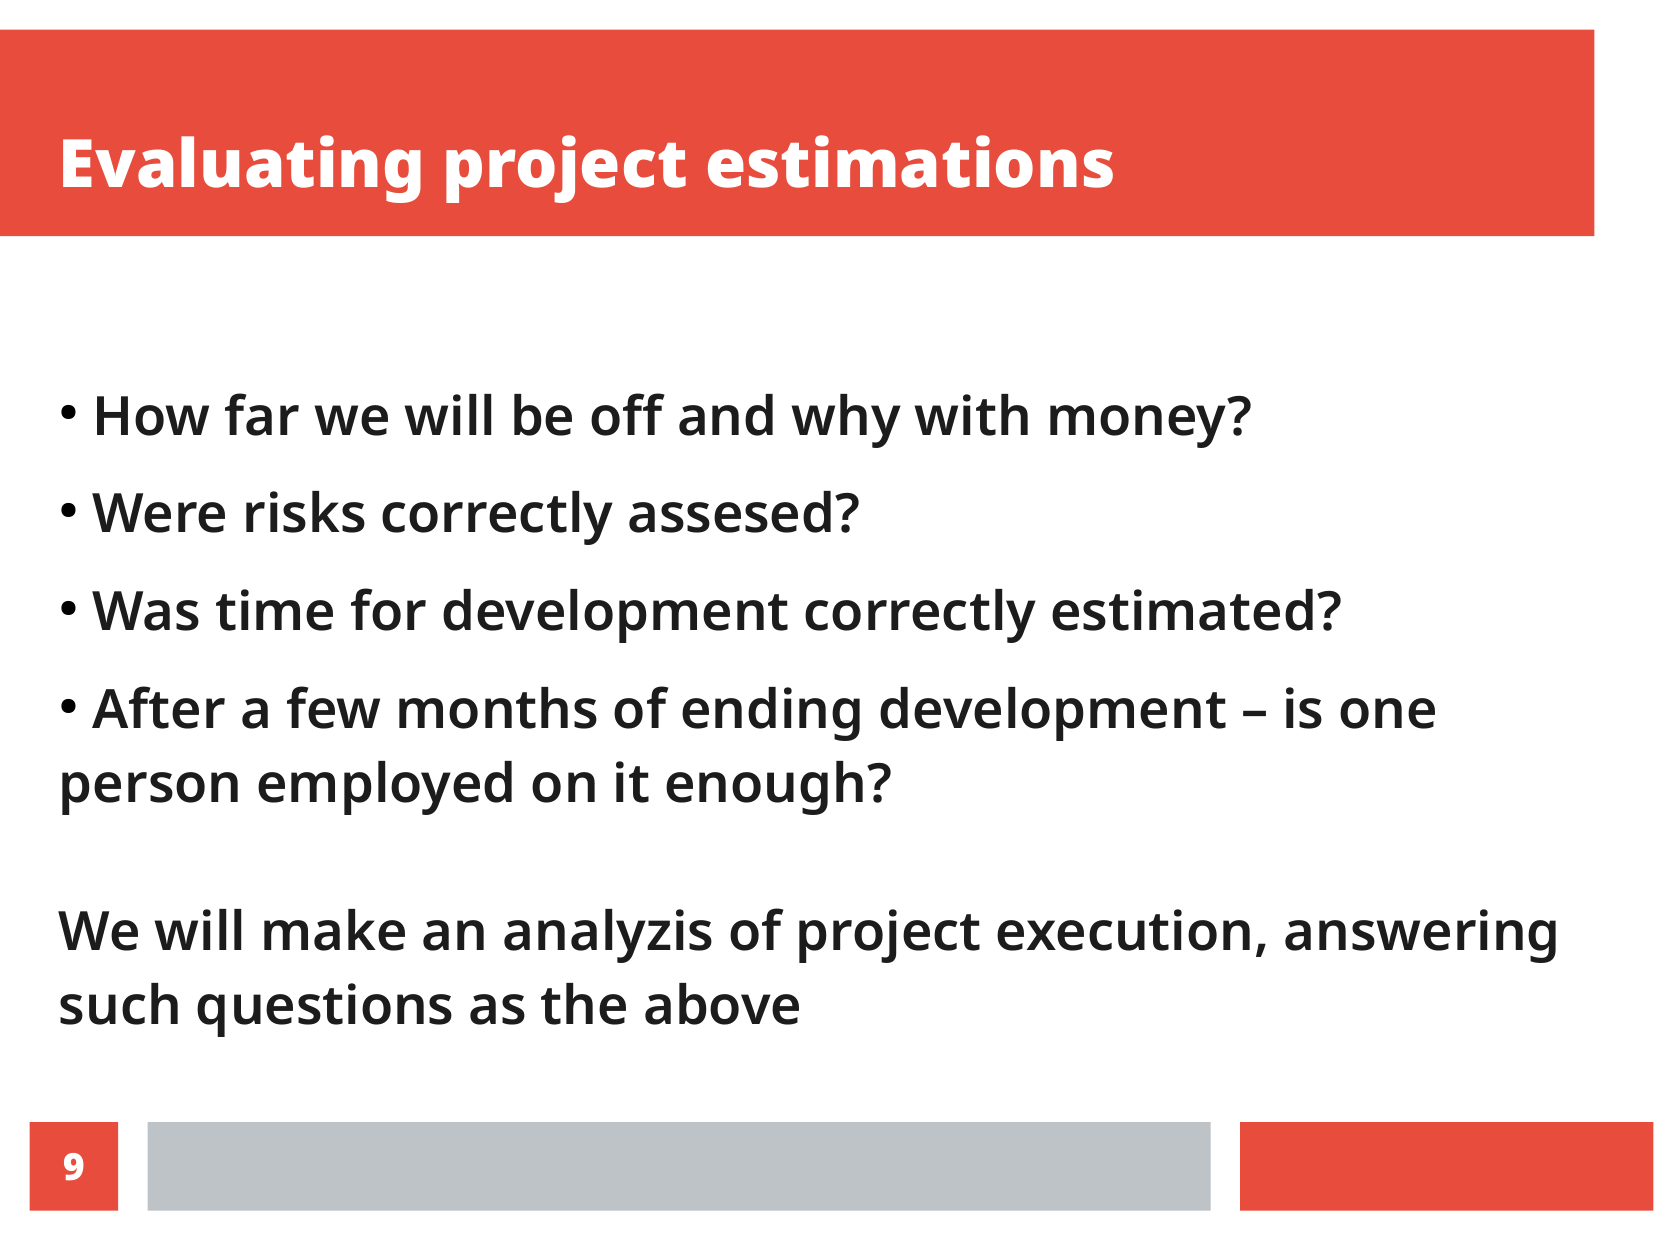

# Evaluating project estimations
 How far we will be off and why with money?
 Were risks correctly assesed?
 Was time for development correctly estimated?
 After a few months of ending development – is one person employed on it enough?
We will make an analyzis of project execution, answering such questions as the above
9